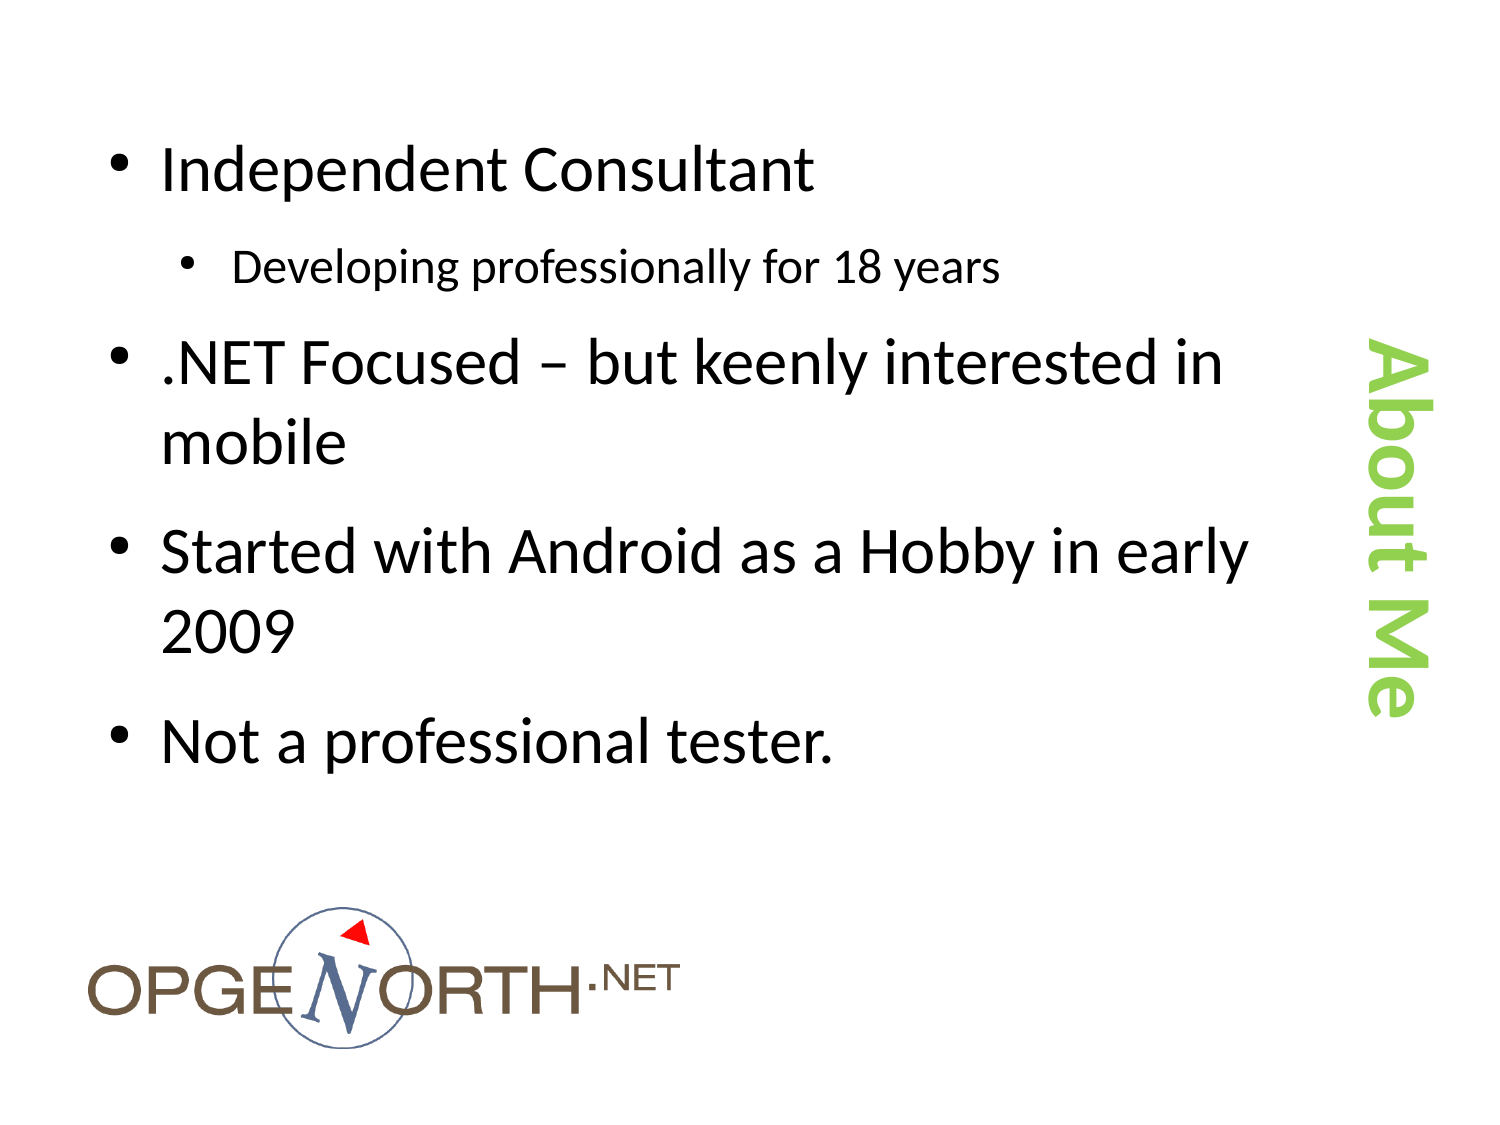

Independent Consultant
Developing professionally for 18 years
.NET Focused – but keenly interested in mobile
Started with Android as a Hobby in early 2009
Not a professional tester.
# About Me